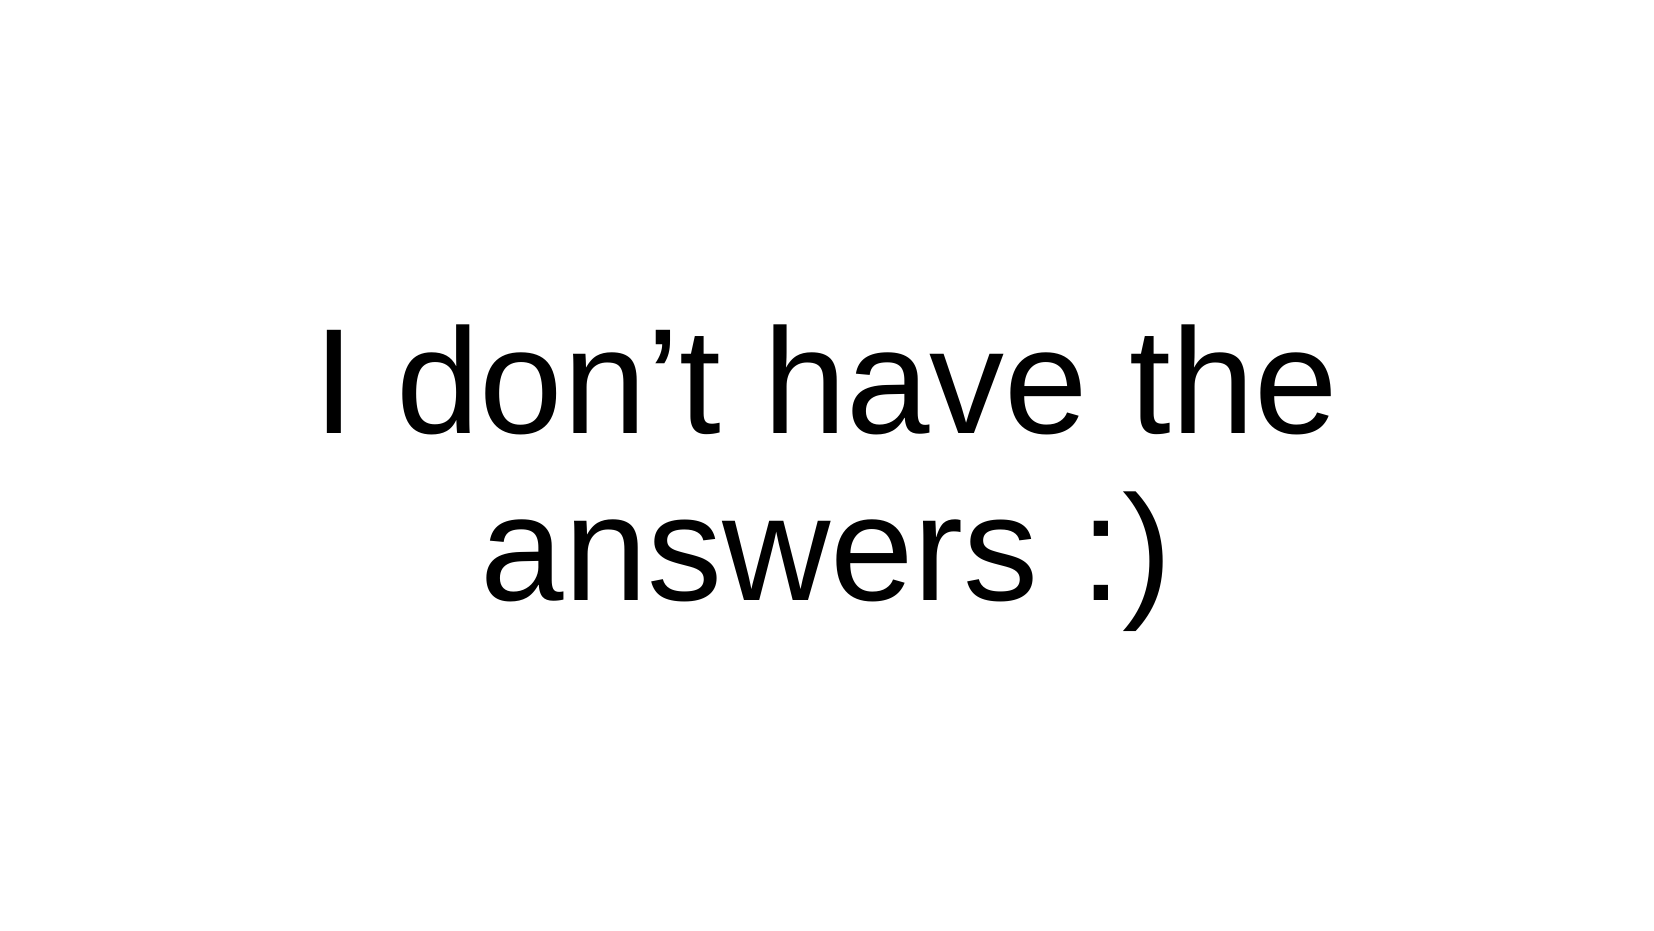

# I don’t have the answers :)